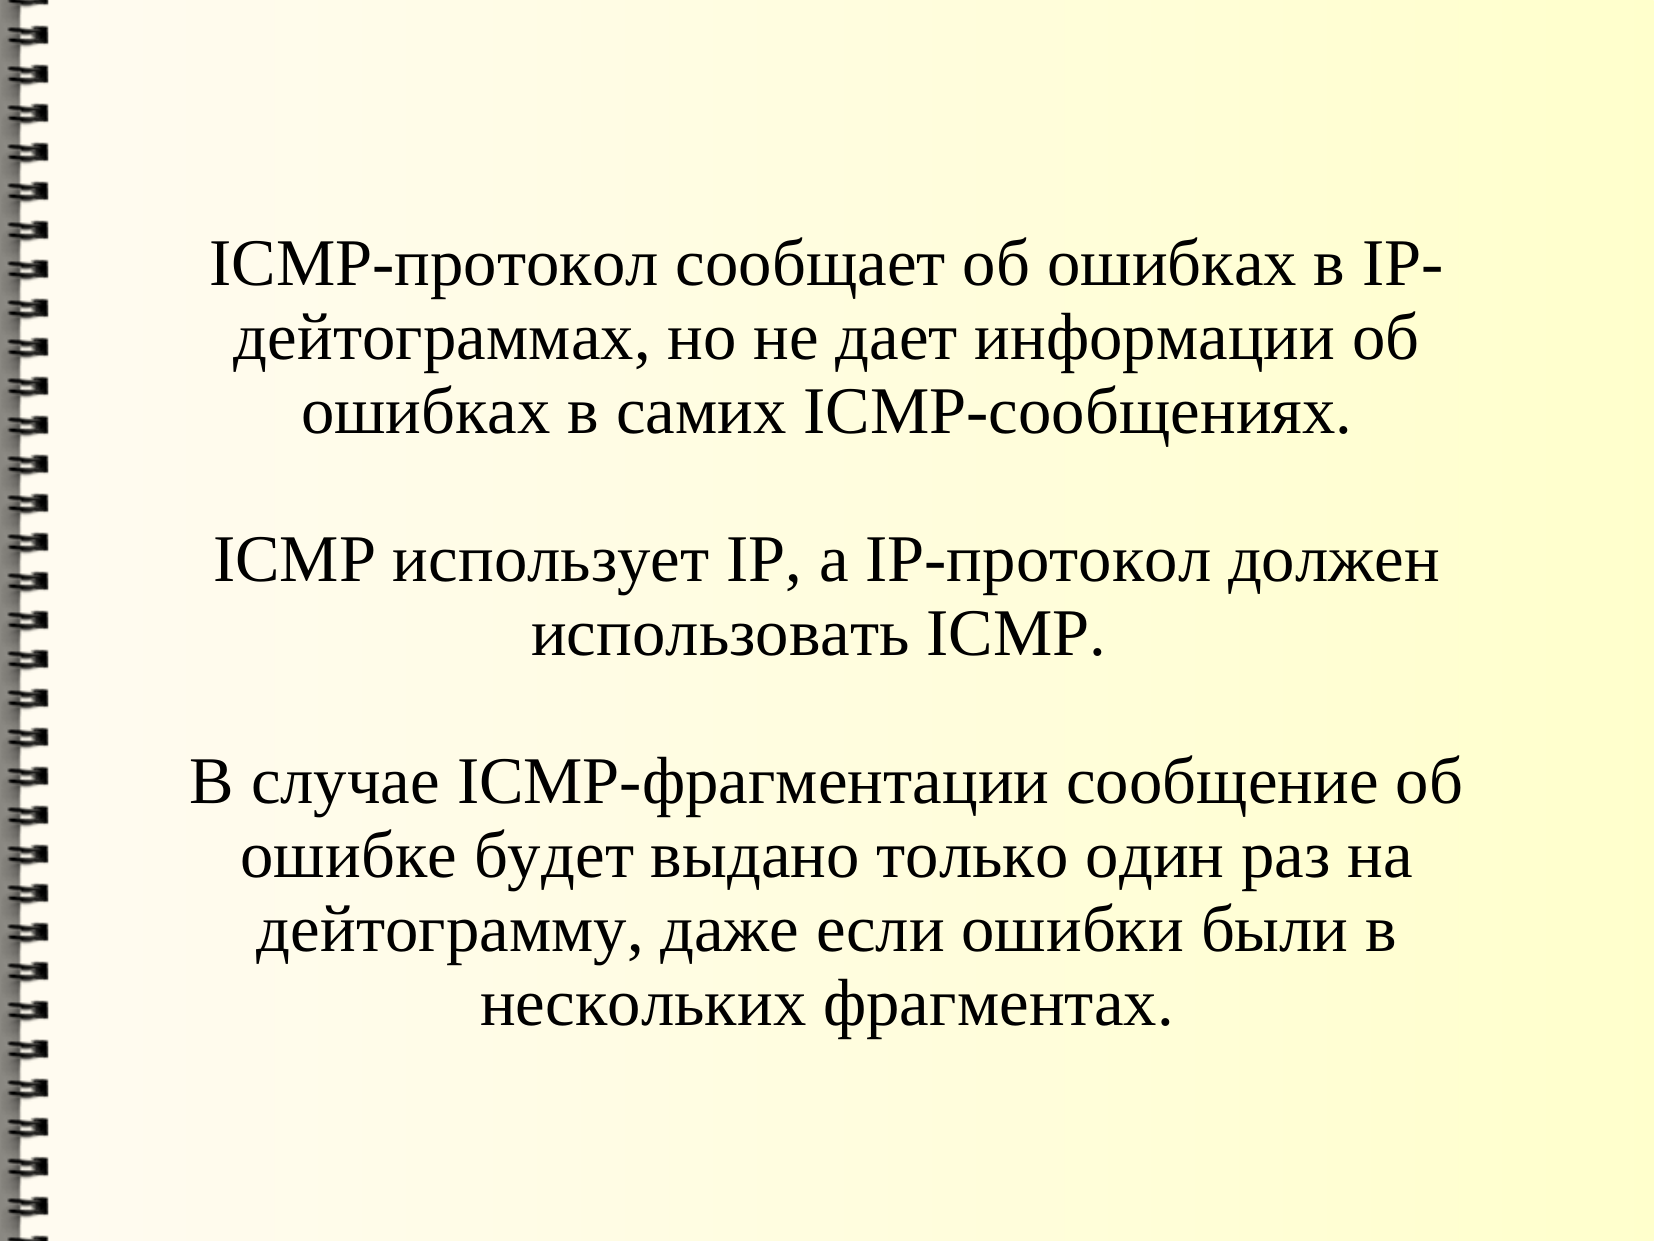

# ICMP-протокол сообщает об ошибках в IP-дейтограммах, но не дает информации об ошибках в самих ICMP-сообщениях.
ICMP использует IP, а IP-протокол должен использовать ICMP.
В случае ICMP-фрагментации сообщение об ошибке будет выдано только один раз на дейтограмму, даже если ошибки были в нескольких фрагментах.